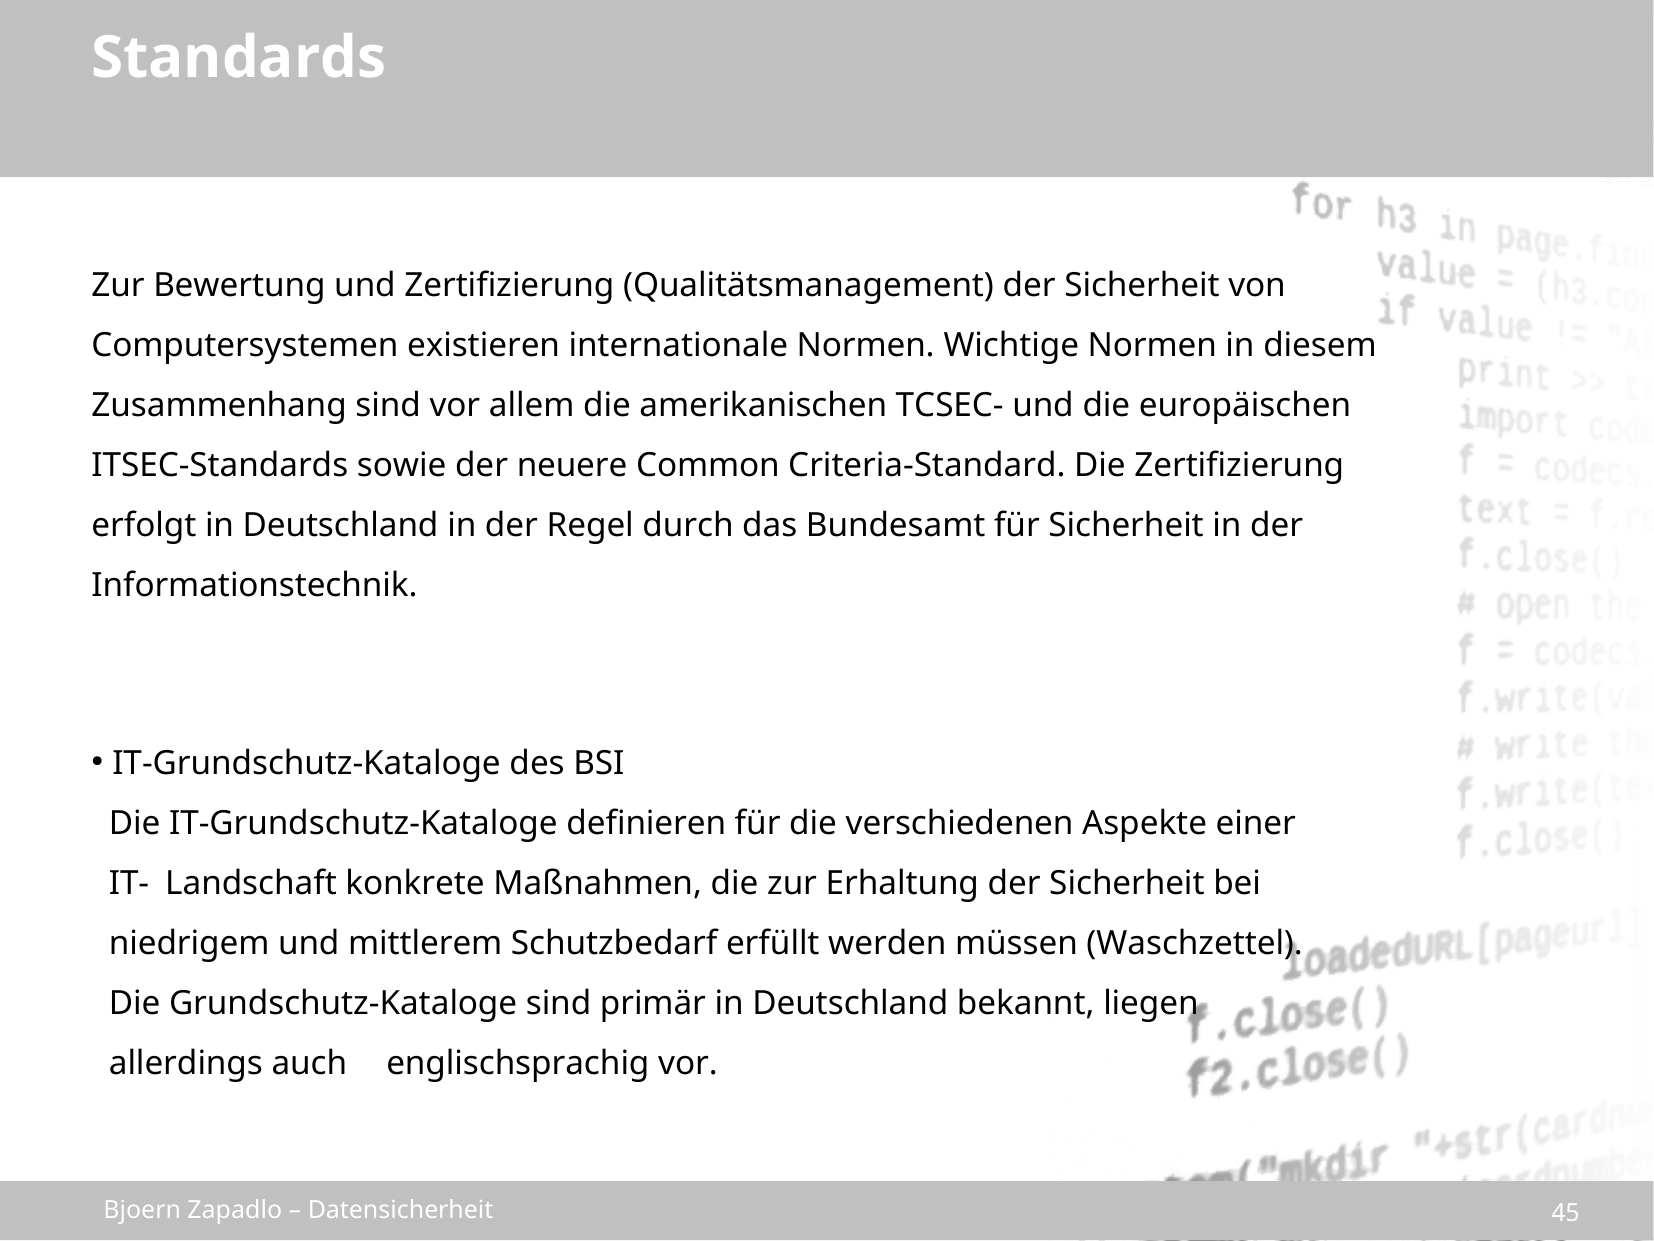

Standards
Zur Bewertung und Zertifizierung (Qualitätsmanagement) der Sicherheit von Computersystemen existieren internationale Normen. Wichtige Normen in diesem Zusammenhang sind vor allem die amerikanischen TCSEC- und die europäischen ITSEC-Standards sowie der neuere Common Criteria-Standard. Die Zertifizierung erfolgt in Deutschland in der Regel durch das Bundesamt für Sicherheit in der Informationstechnik.
 IT-Grundschutz-Kataloge des BSI
 Die IT-Grundschutz-Kataloge definieren für die verschiedenen Aspekte einer
 IT-	Landschaft konkrete Maßnahmen, die zur Erhaltung der Sicherheit bei
 niedrigem und mittlerem Schutzbedarf erfüllt werden müssen (Waschzettel).
 Die Grundschutz-Kataloge sind primär in Deutschland bekannt, liegen
 allerdings auch 	englischsprachig vor.